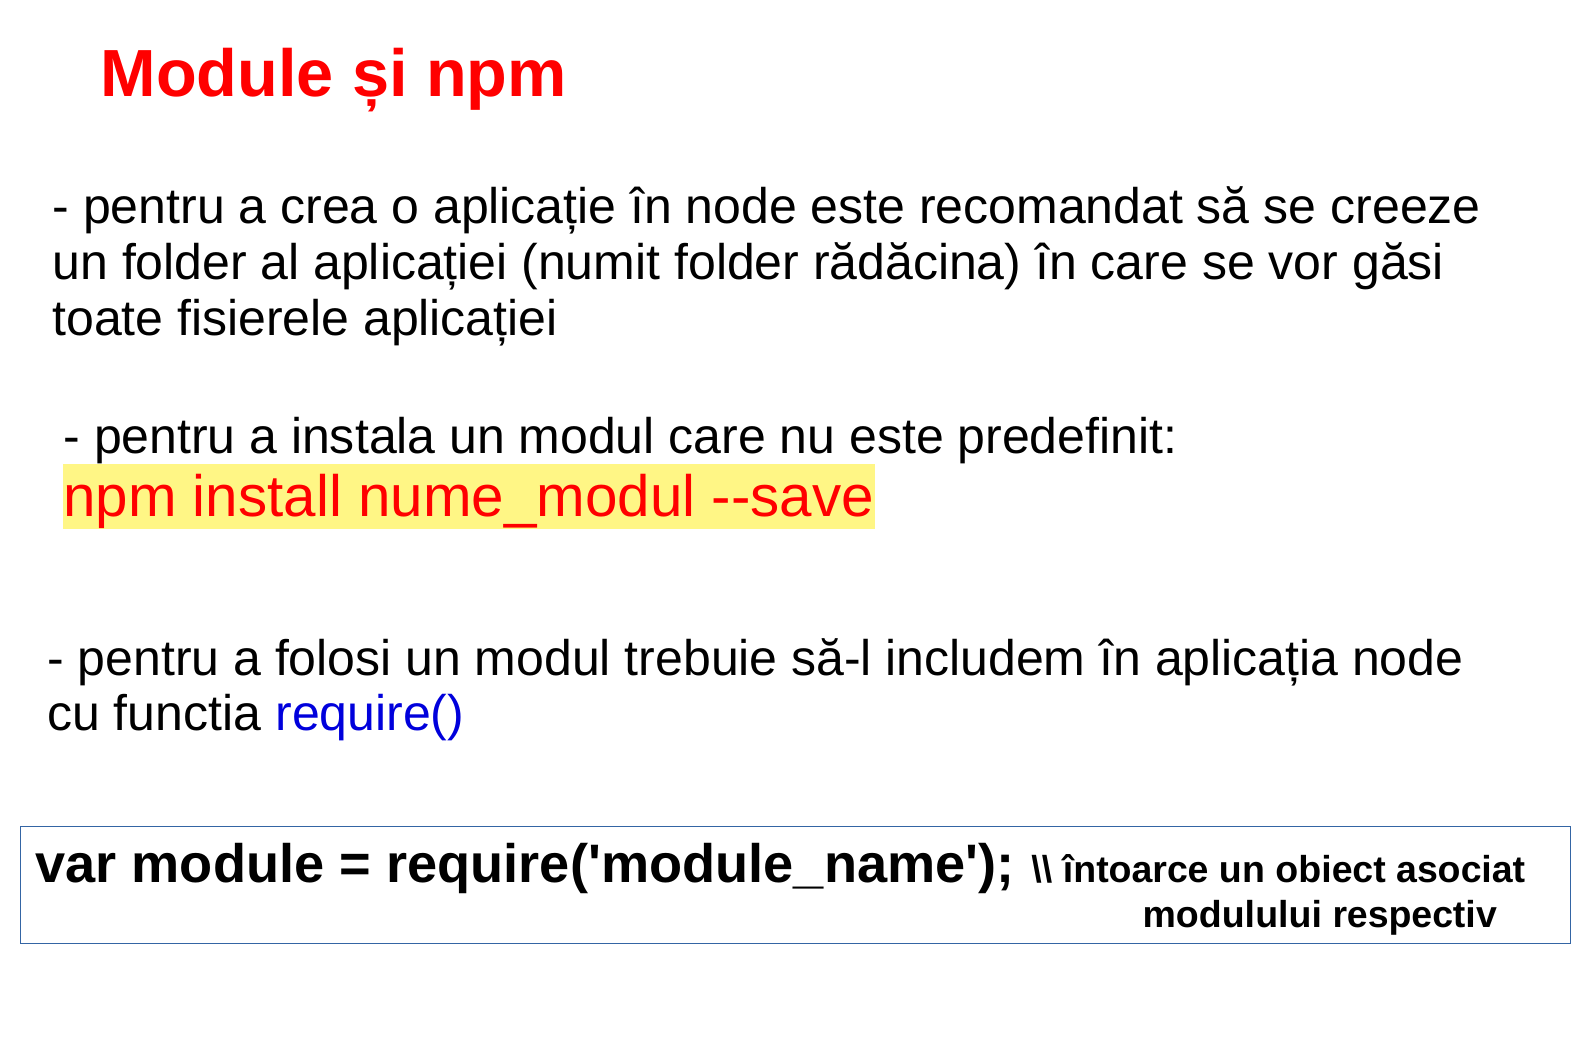

Module și npm
- pentru a crea o aplicație în node este recomandat să se creeze un folder al aplicației (numit folder rădăcina) în care se vor găsi toate fisierele aplicației
- pentru a instala un modul care nu este predefinit:
npm install nume_modul --save
- pentru a folosi un modul trebuie să-l includem în aplicația node
cu functia require()
var module = require('module_name'); \\ întoarce un obiect asociat 															modulului respectiv